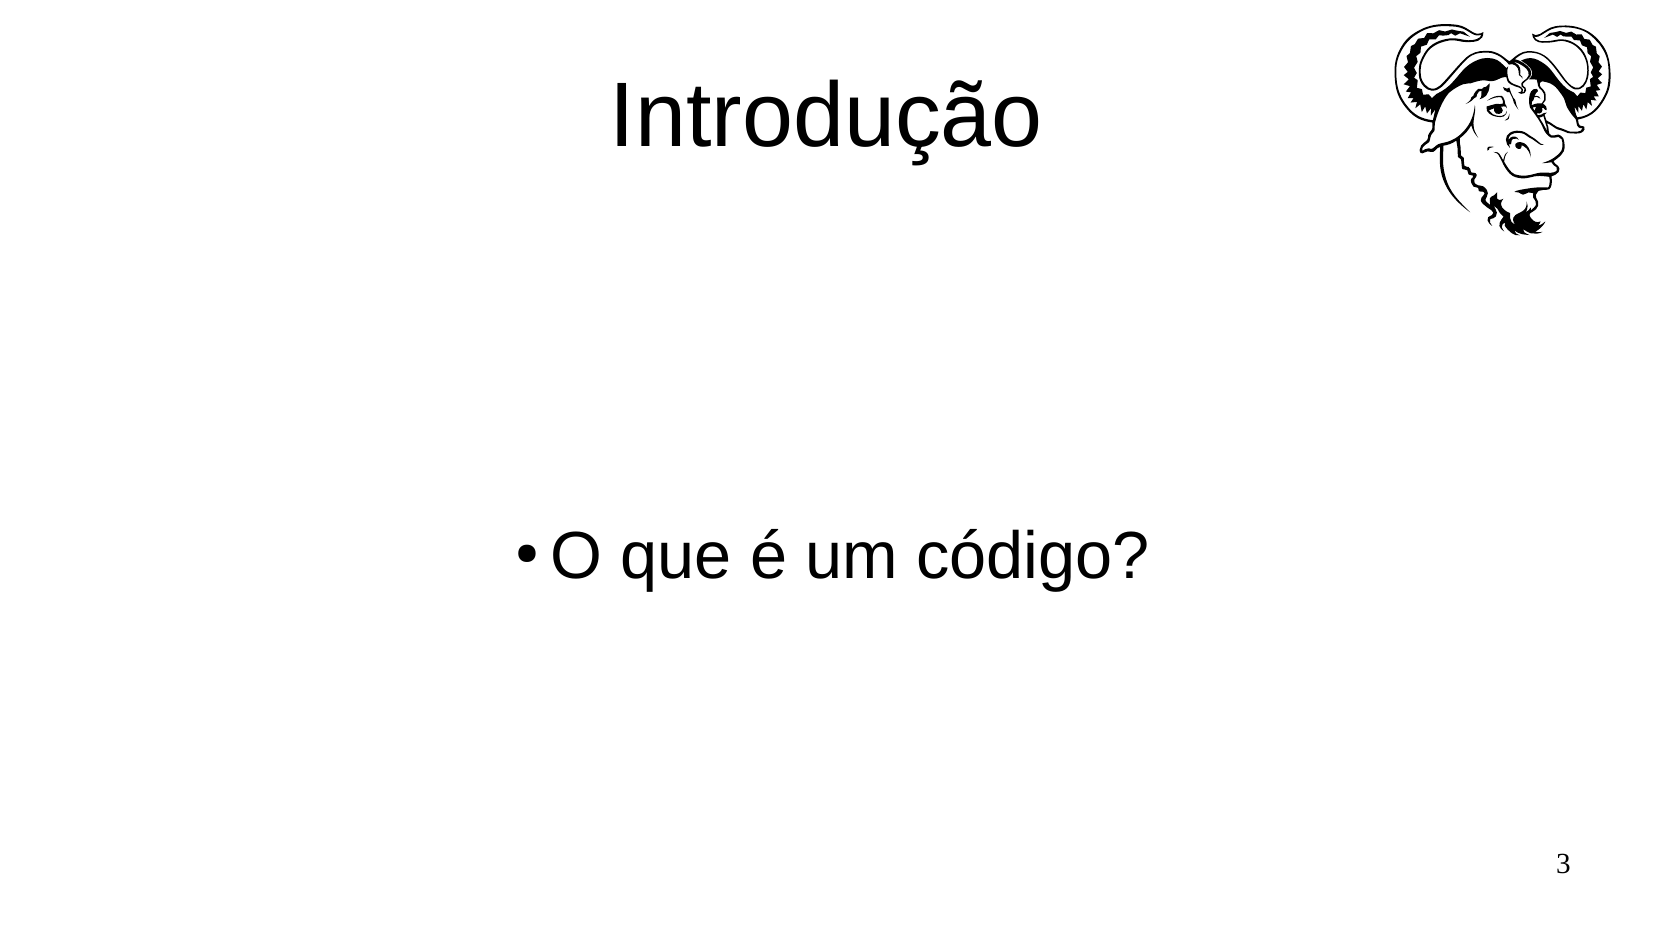

# Introdução
O que é um código?
3